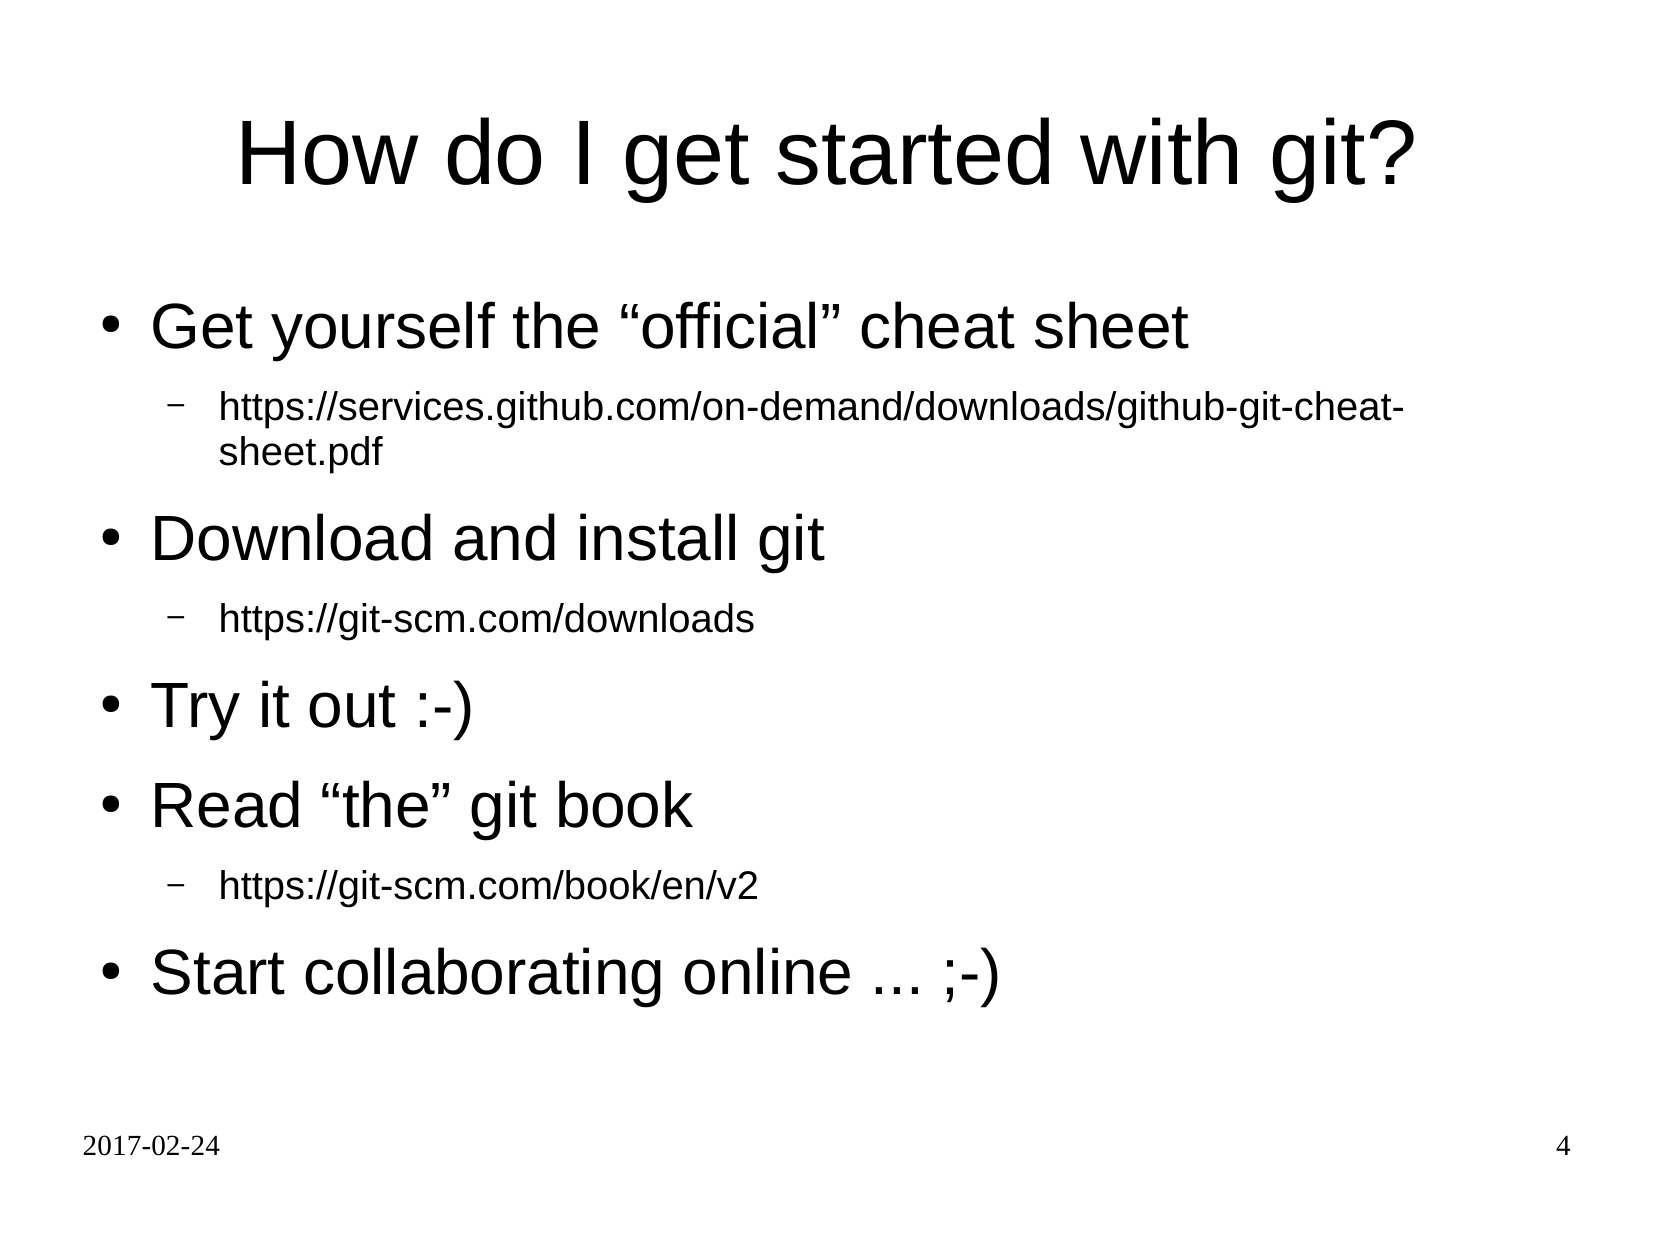

# How do I get started with git?
Get yourself the “official” cheat sheet
https://services.github.com/on-demand/downloads/github-git-cheat-sheet.pdf
Download and install git
https://git-scm.com/downloads
Try it out :-)
Read “the” git book
https://git-scm.com/book/en/v2
Start collaborating online ... ;-)
2017-02-24
4